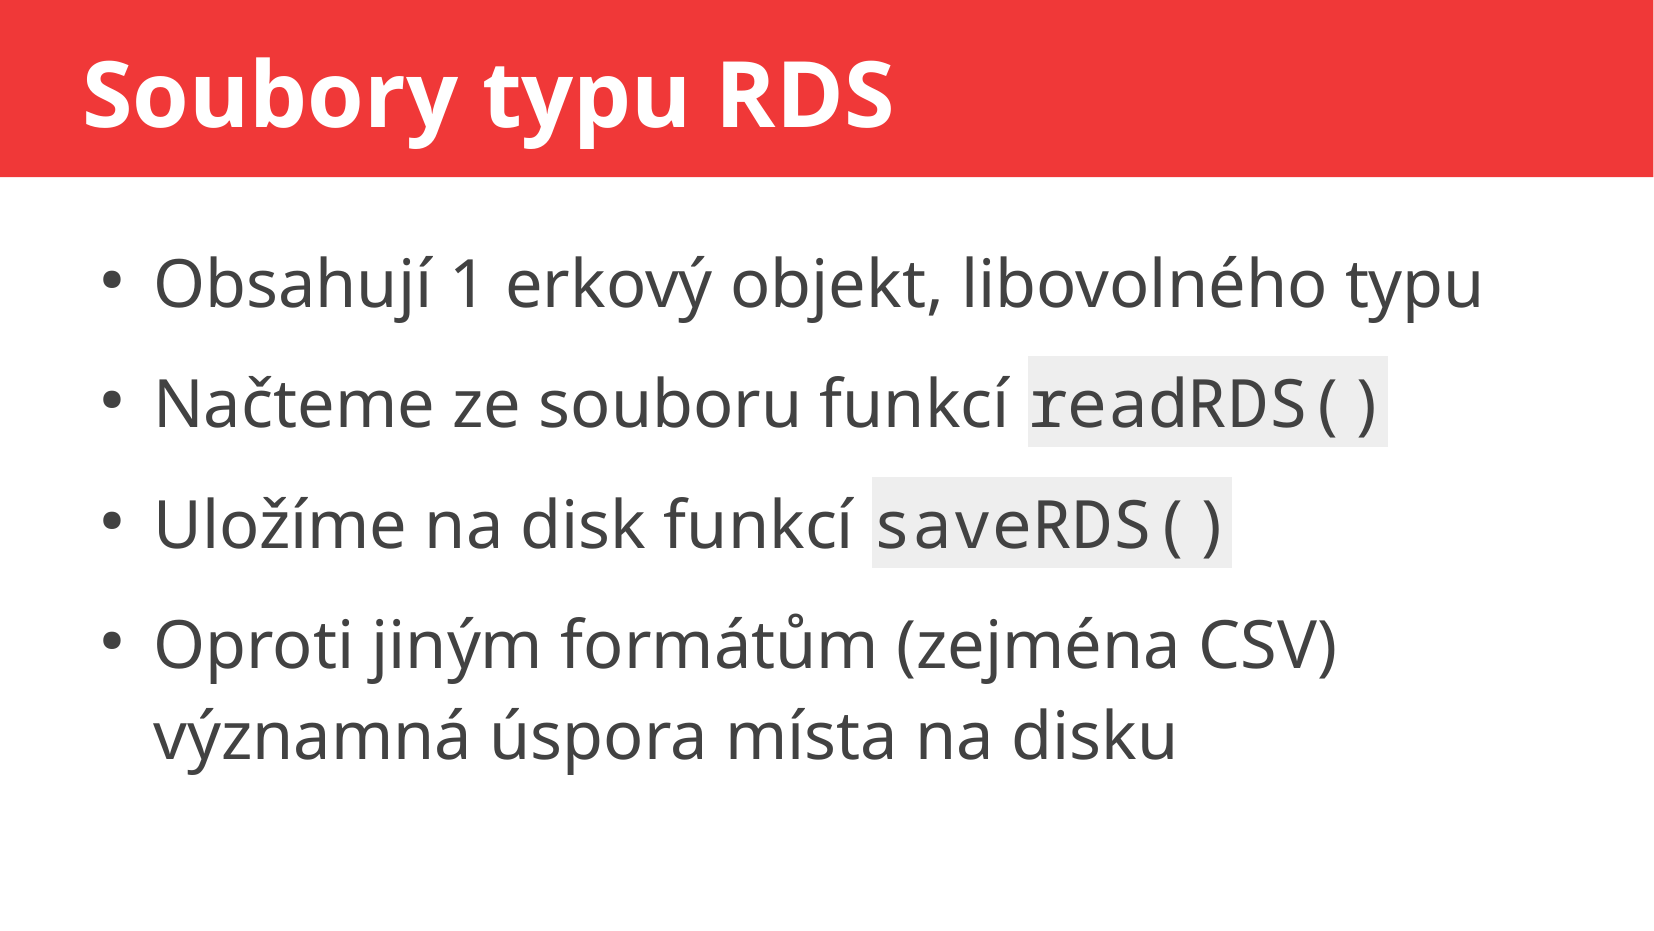

# Soubory typu RDS
Obsahují 1 erkový objekt, libovolného typu
Načteme ze souboru funkcí readRDS()
Uložíme na disk funkcí saveRDS()
Oproti jiným formátům (zejména CSV) významná úspora místa na disku